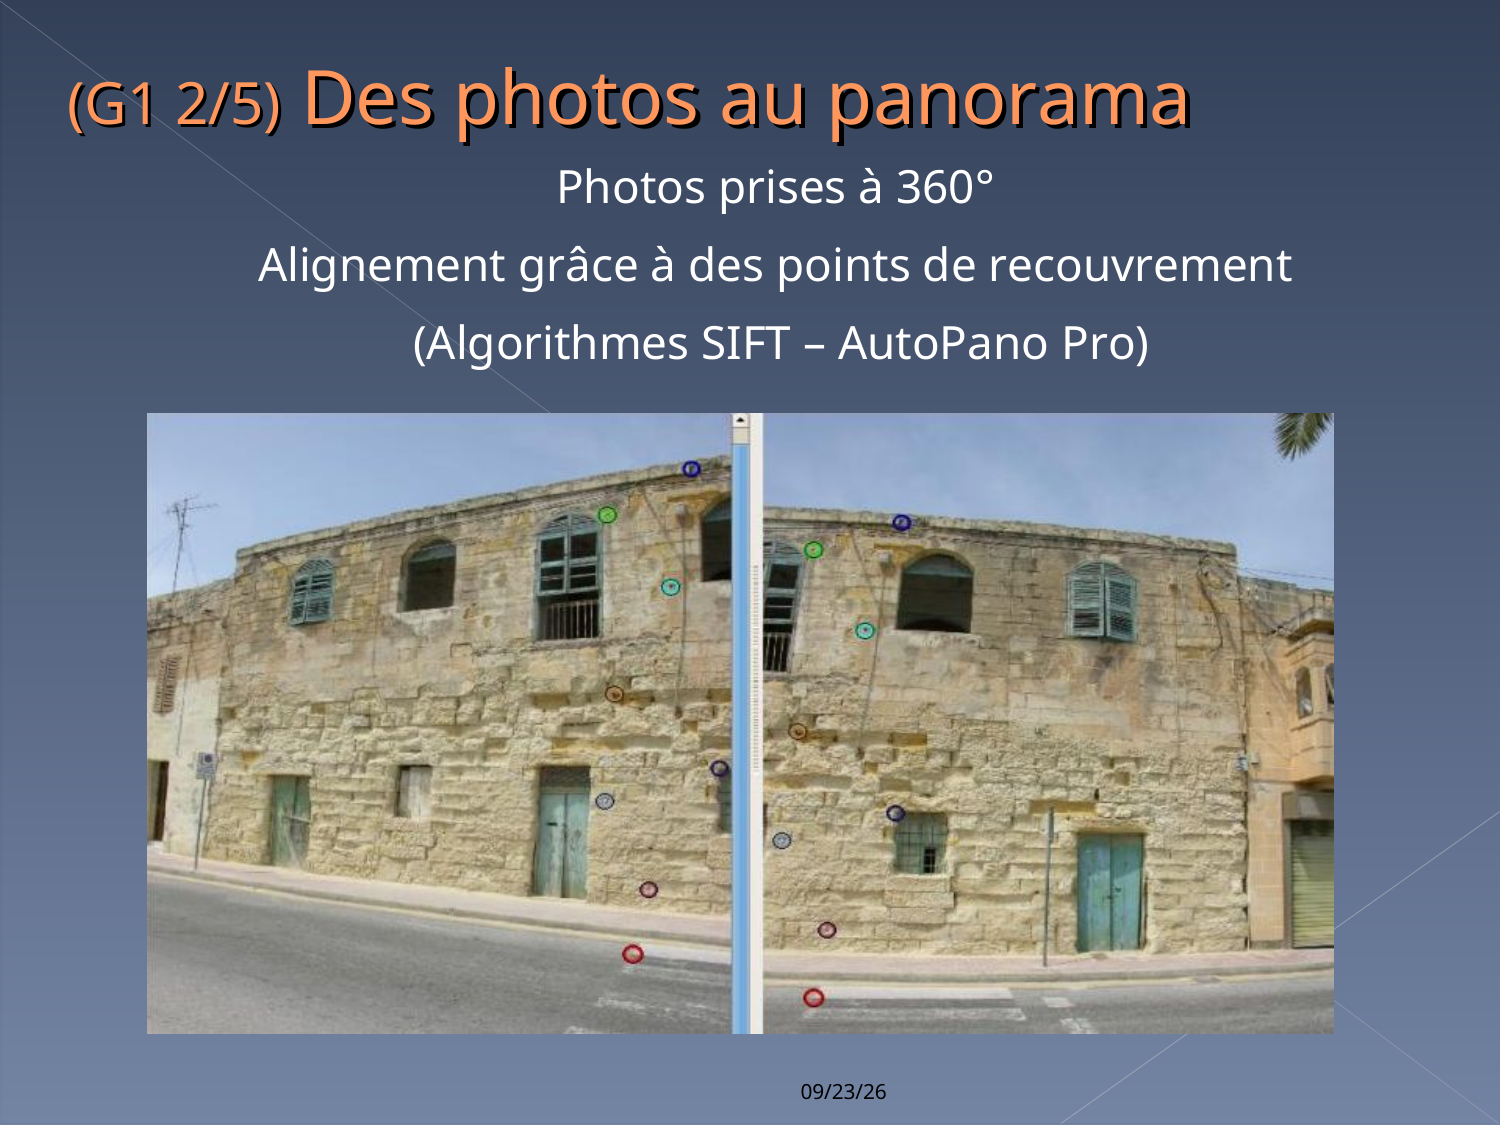

# (G1 2/5) Des photos au panorama
Photos prises à 360°
Alignement grâce à des points de recouvrement
 (Algorithmes SIFT – AutoPano Pro)